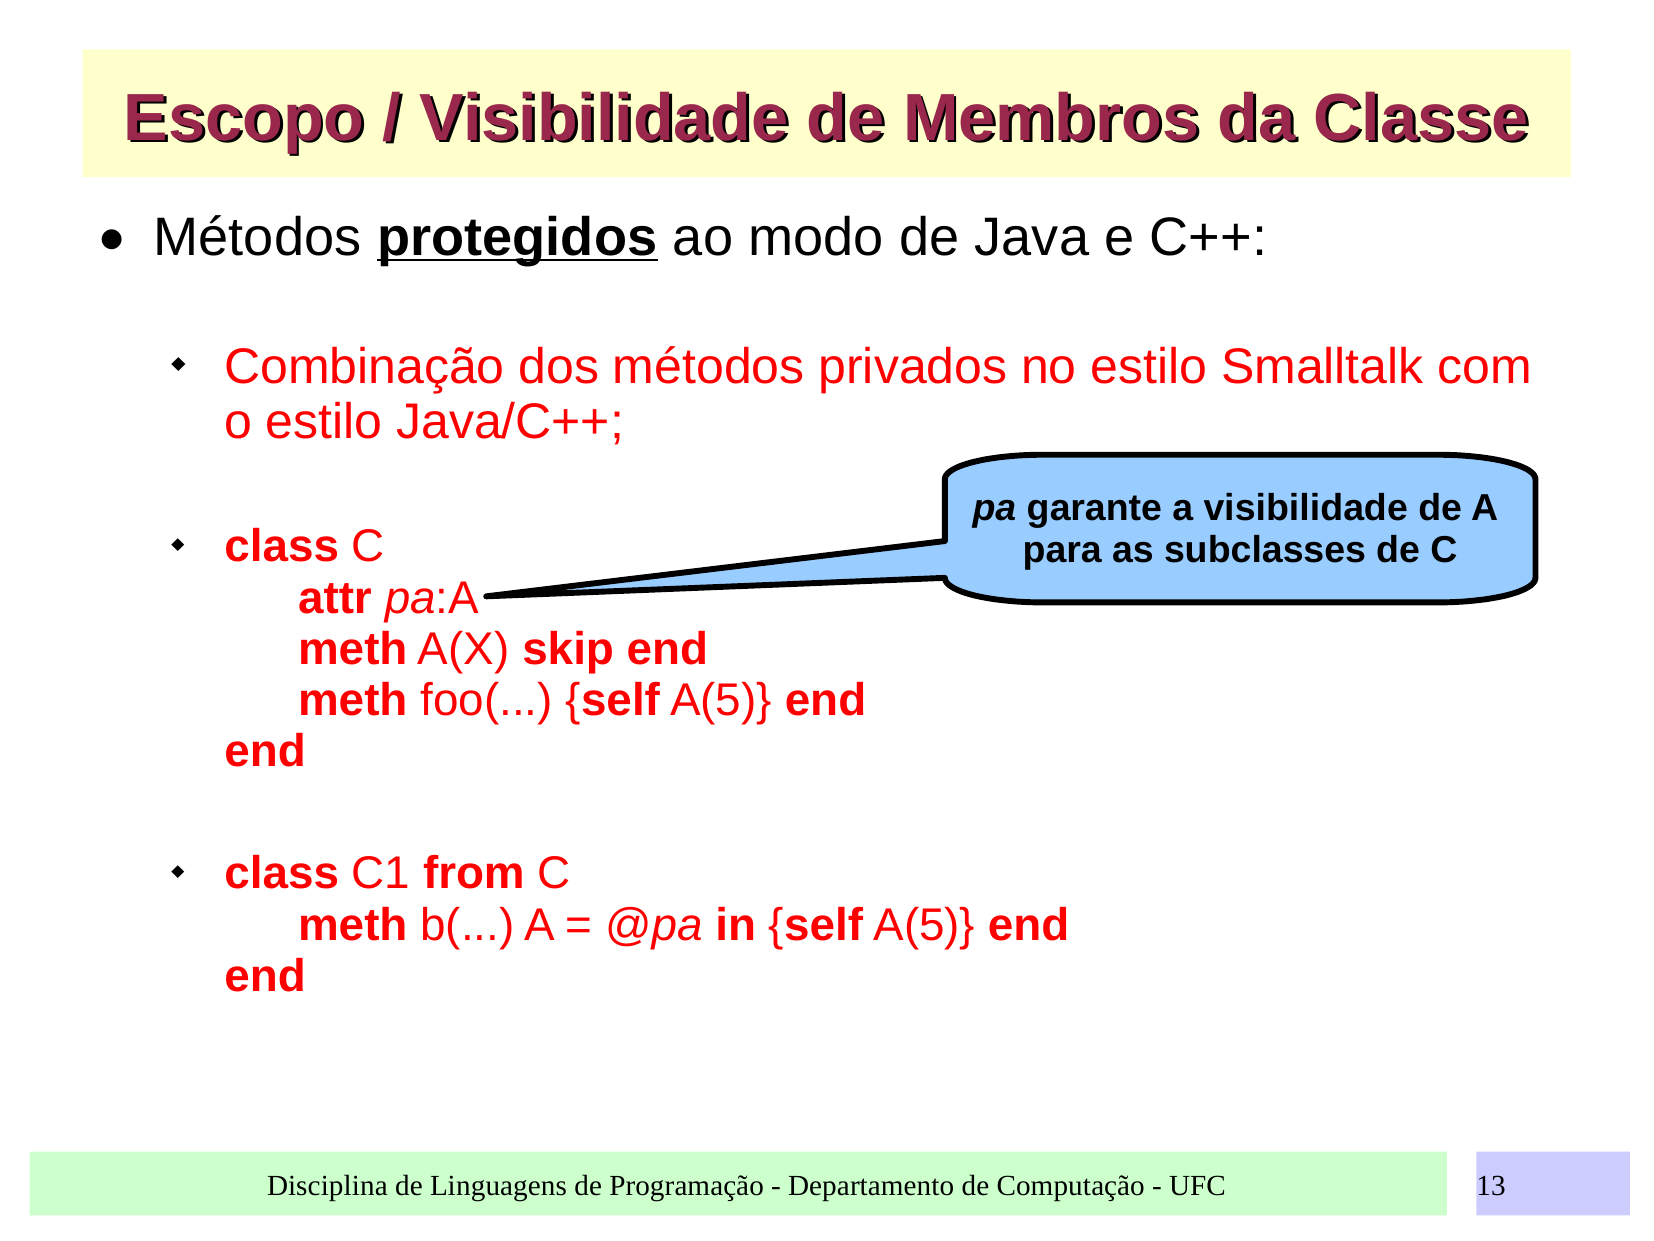

# Escopo / Visibilidade de Membros da Classe
Métodos protegidos ao modo de Java e C++:
Combinação dos métodos privados no estilo Smalltalk com o estilo Java/C++;
class C
	attr pa:A
	meth A(X) skip end
	meth foo(...) {self A(5)} end
end
class C1 from C
	meth b(...) A = @pa in {self A(5)} end
end
pa garante a visibilidade de A
para as subclasses de C
Disciplina de Linguagens de Programação - Departamento de Computação - UFC